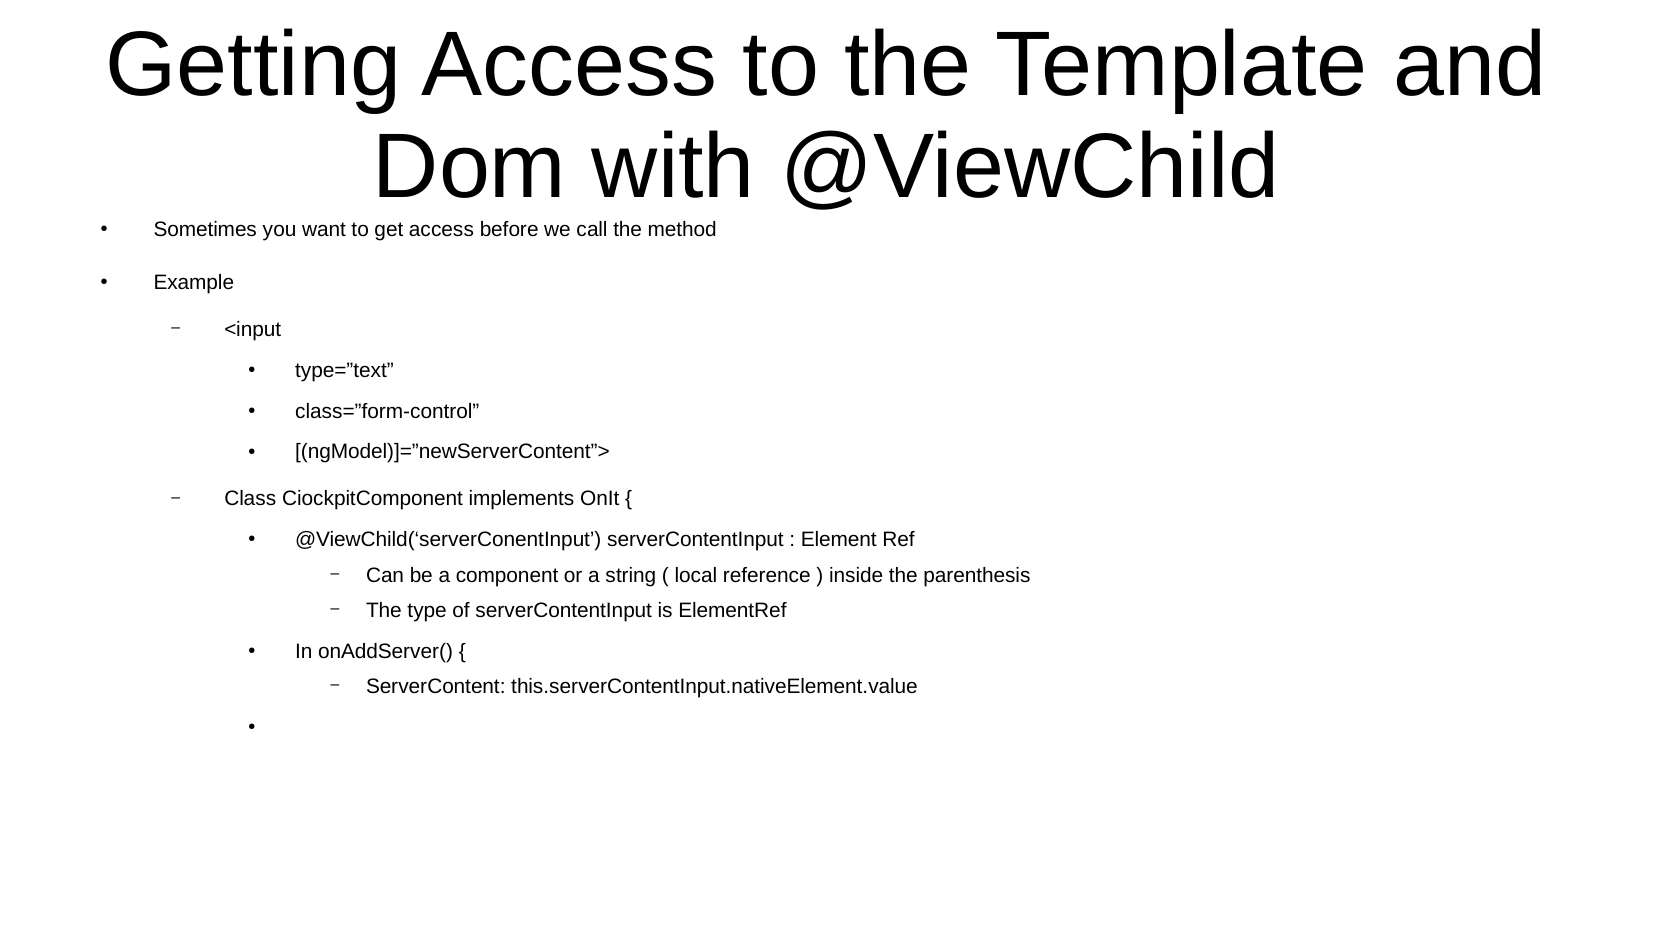

# Getting Access to the Template and Dom with @ViewChild
Sometimes you want to get access before we call the method
Example
<input
type=”text”
class=”form-control”
[(ngModel)]=”newServerContent”>
Class CiockpitComponent implements OnIt {
@ViewChild(‘serverConentInput’) serverContentInput : Element Ref
Can be a component or a string ( local reference ) inside the parenthesis
The type of serverContentInput is ElementRef
In onAddServer() {
ServerContent: this.serverContentInput.nativeElement.value